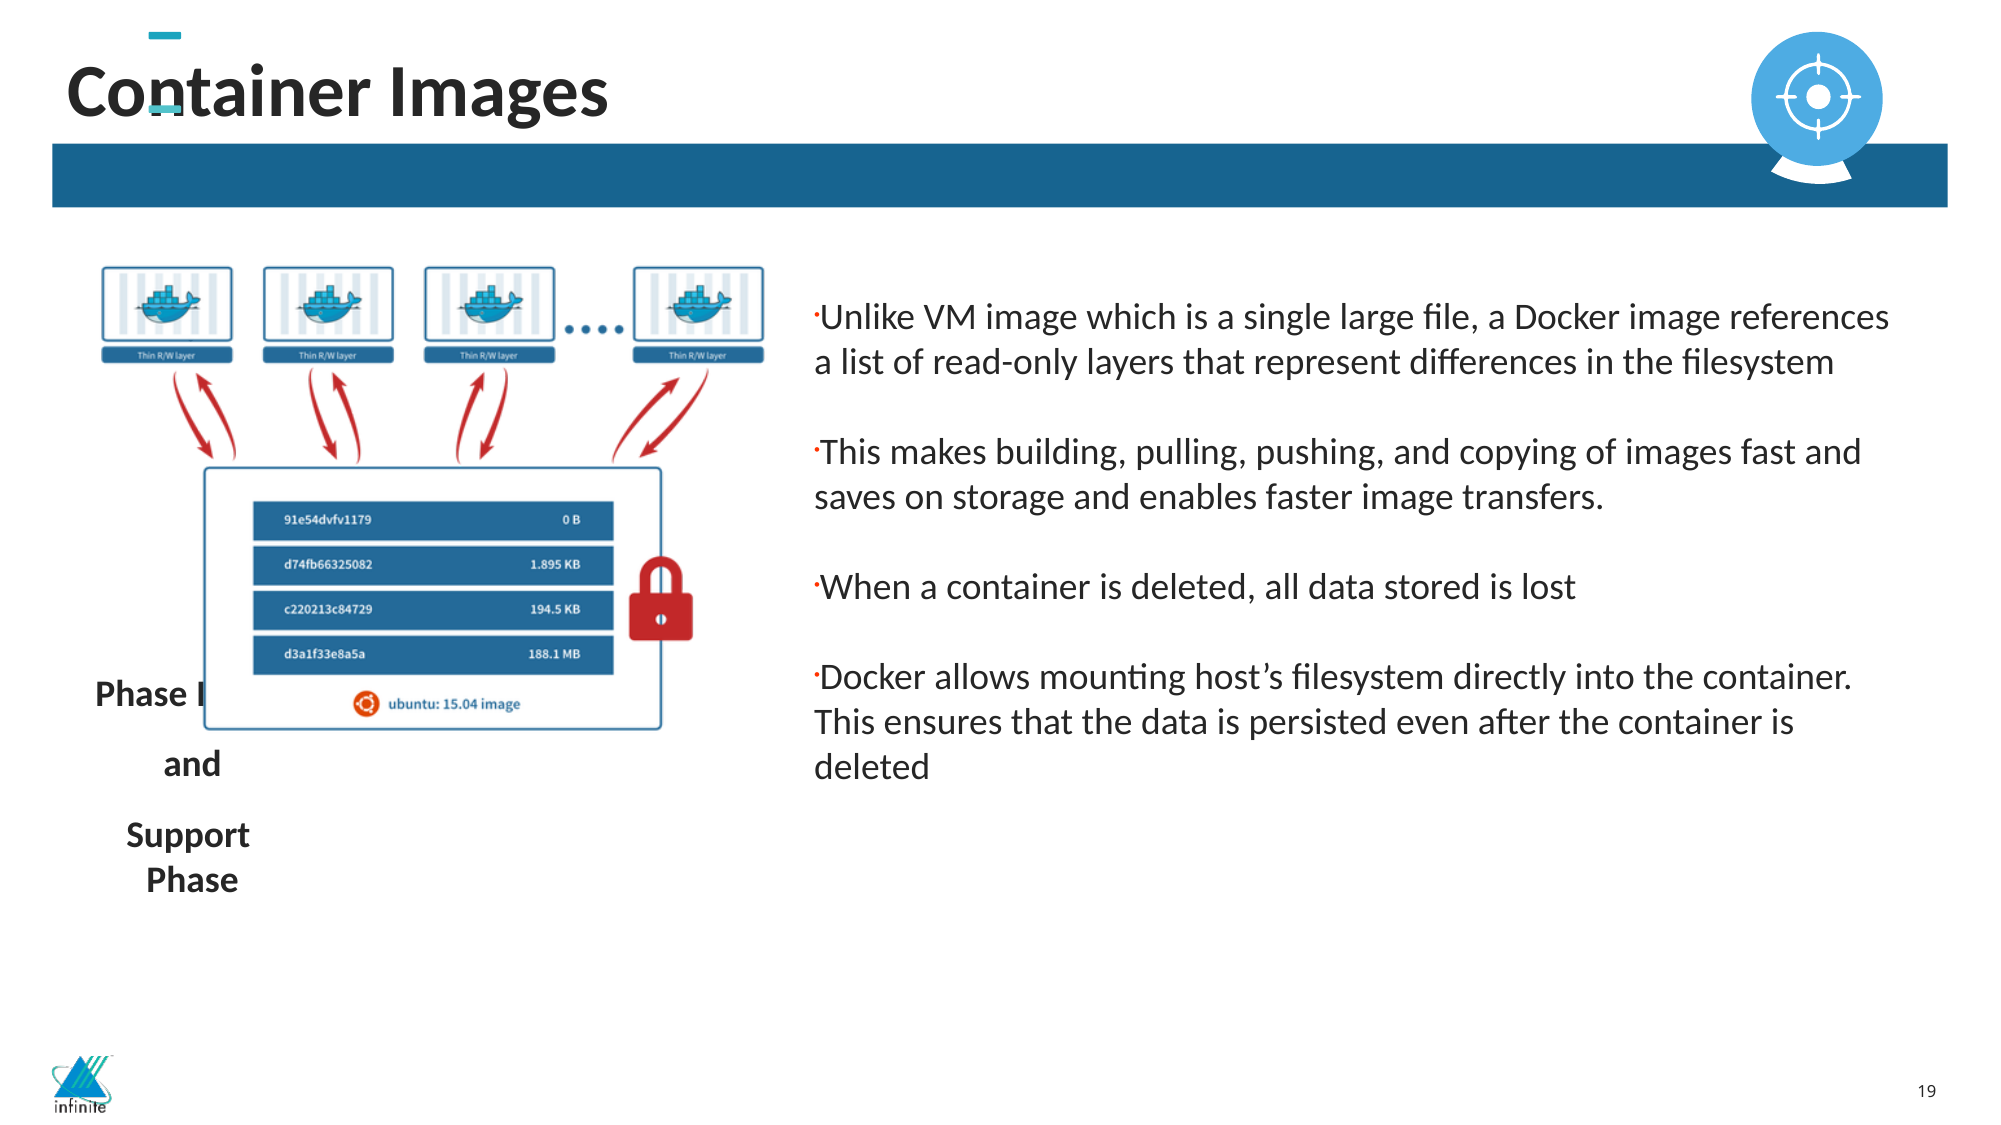

Container Images
Unlike VM image which is a single large file, a Docker image references a list of read-only layers that represent differences in the filesystem
This makes building, pulling, pushing, and copying of images fast and saves on storage and enables faster image transfers.
When a container is deleted, all data stored is lost
Docker allows mounting host’s filesystem directly into the container. This ensures that the data is persisted even after the container is deleted
?
MVP Phase
Phase II & III
and
Support
Phase